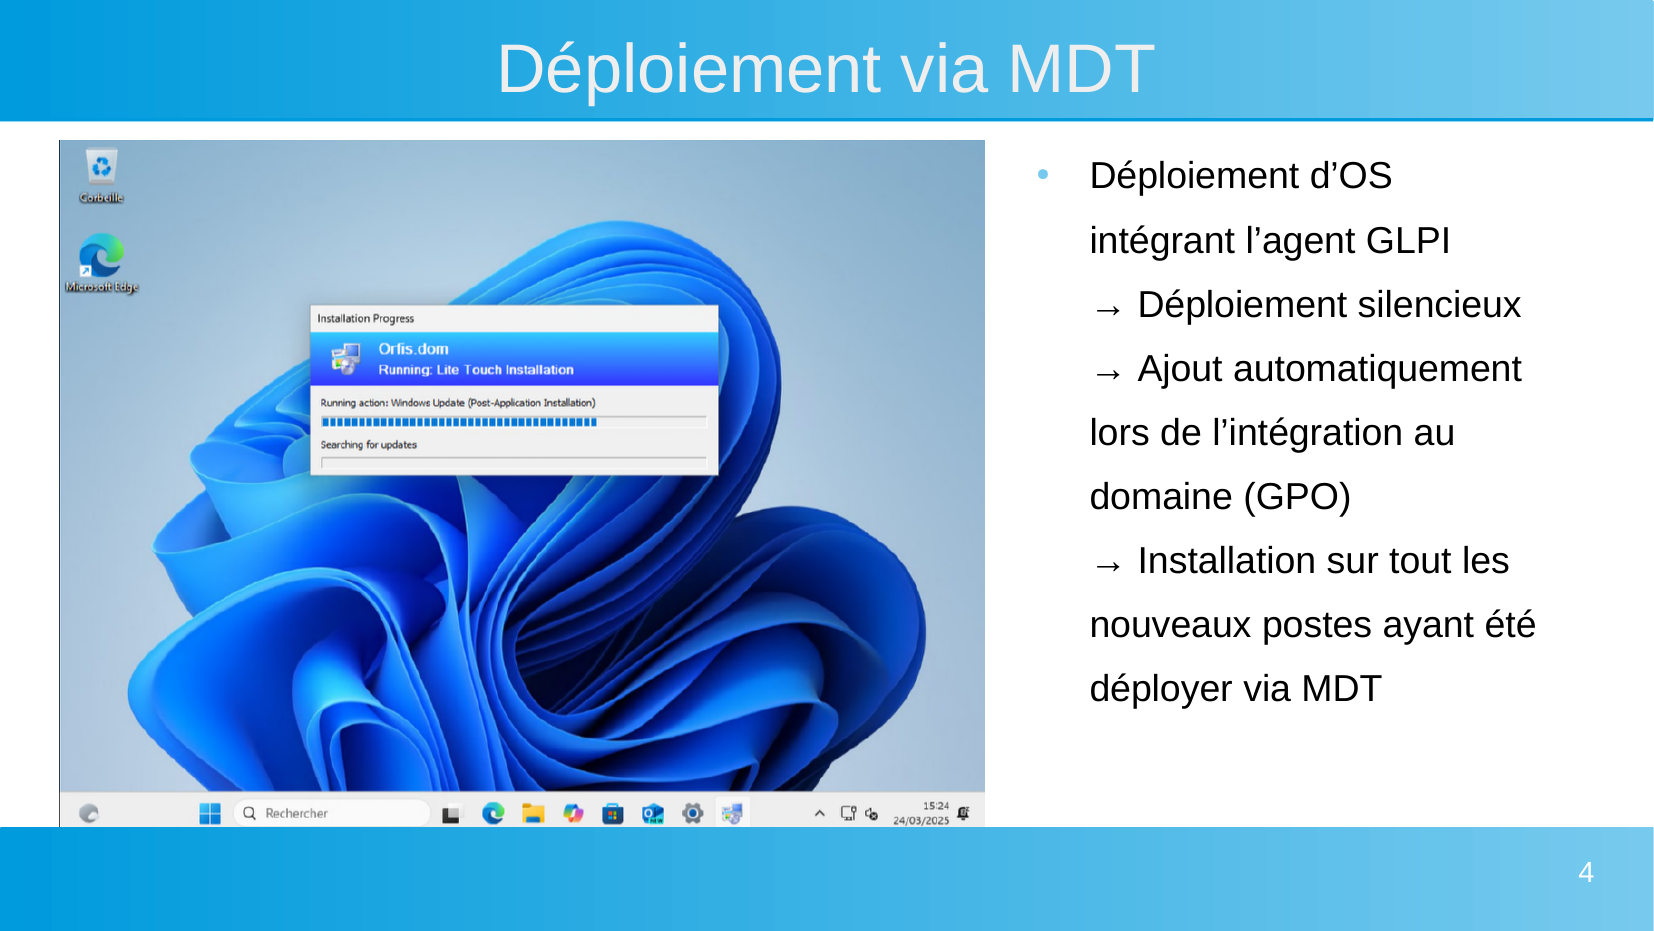

# Déploiement via MDT
Déploiement d’OS
intégrant l’agent GLPI
→ Déploiement silencieux
→ Ajout automatiquement
lors de l’intégration au
domaine (GPO)
→ Installation sur tout les
nouveaux postes ayant été
déployer via MDT
4